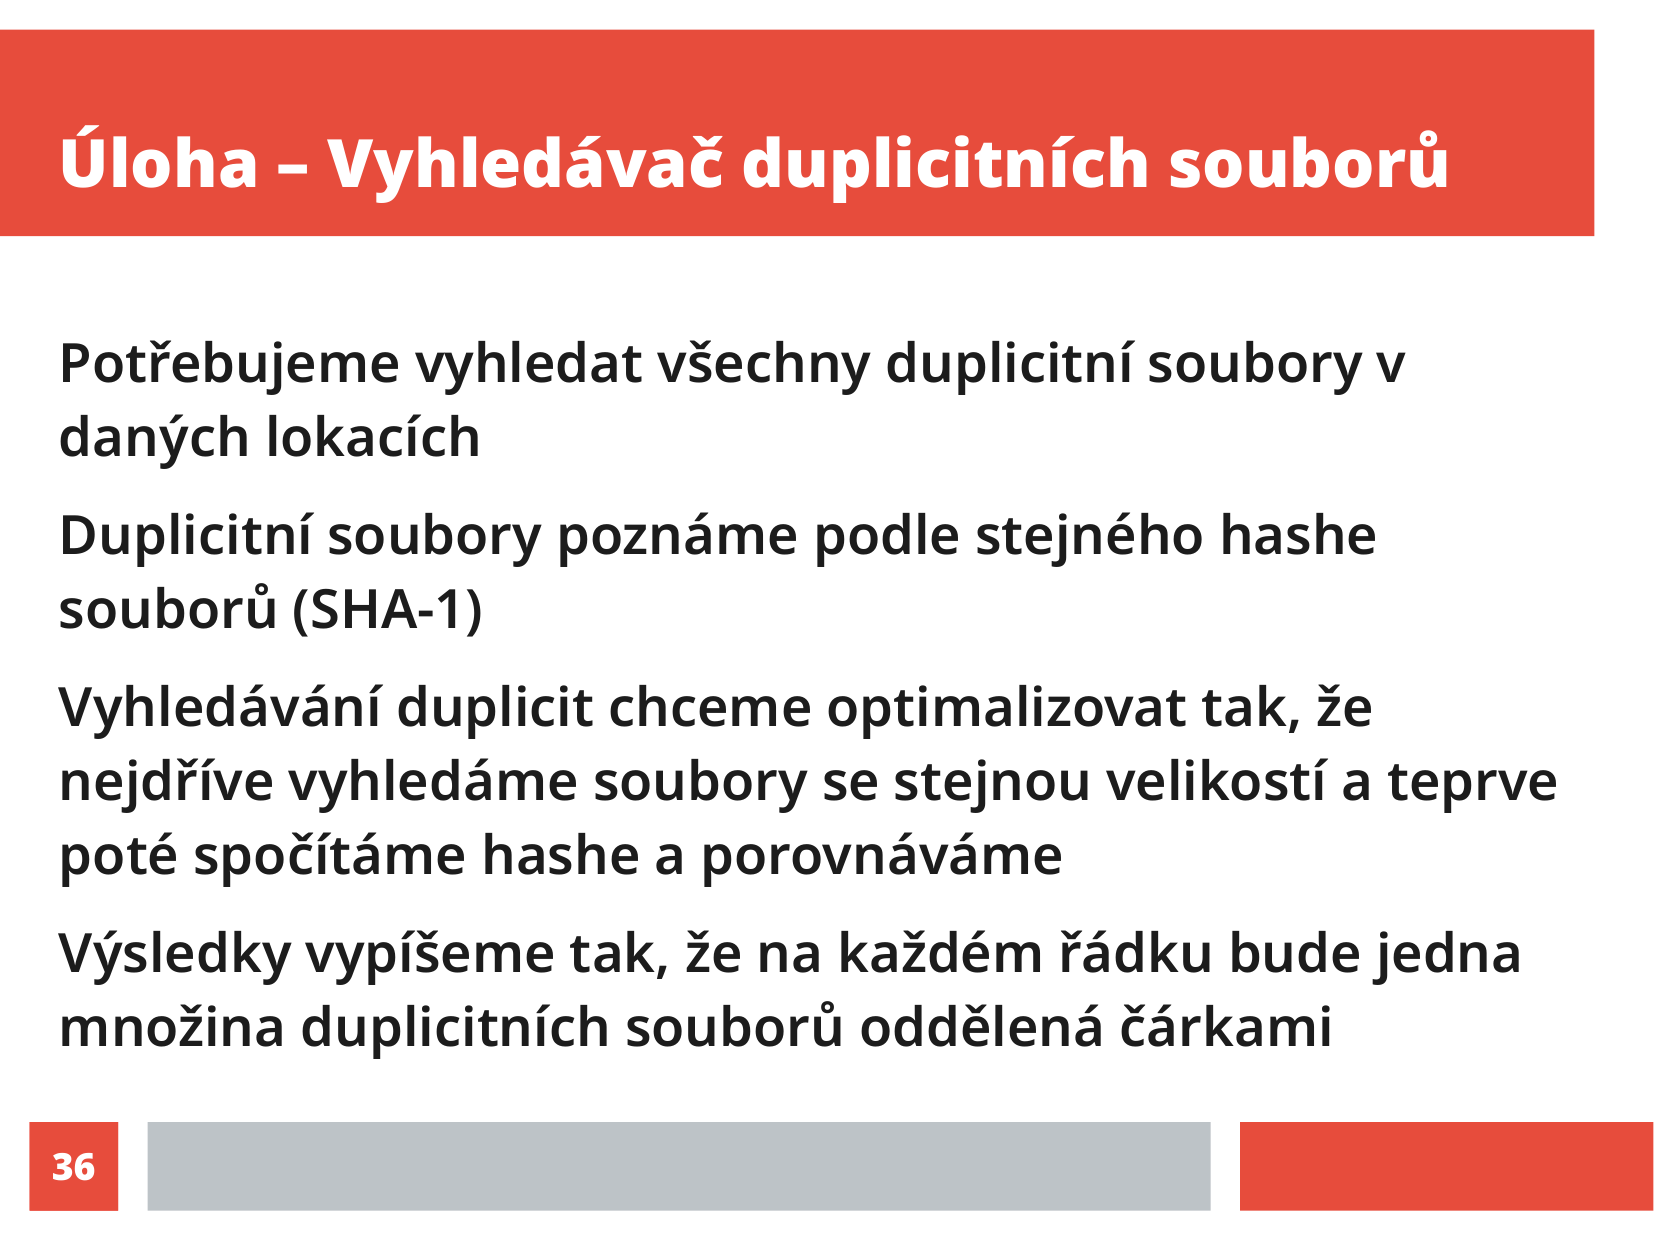

# Úloha – Vyhledávač duplicitních souborů
Potřebujeme vyhledat všechny duplicitní soubory v daných lokacích
Duplicitní soubory poznáme podle stejného hashe souborů (SHA-1)
Vyhledávání duplicit chceme optimalizovat tak, že nejdříve vyhledáme soubory se stejnou velikostí a teprve poté spočítáme hashe a porovnáváme
Výsledky vypíšeme tak, že na každém řádku bude jedna množina duplicitních souborů oddělená čárkami
36